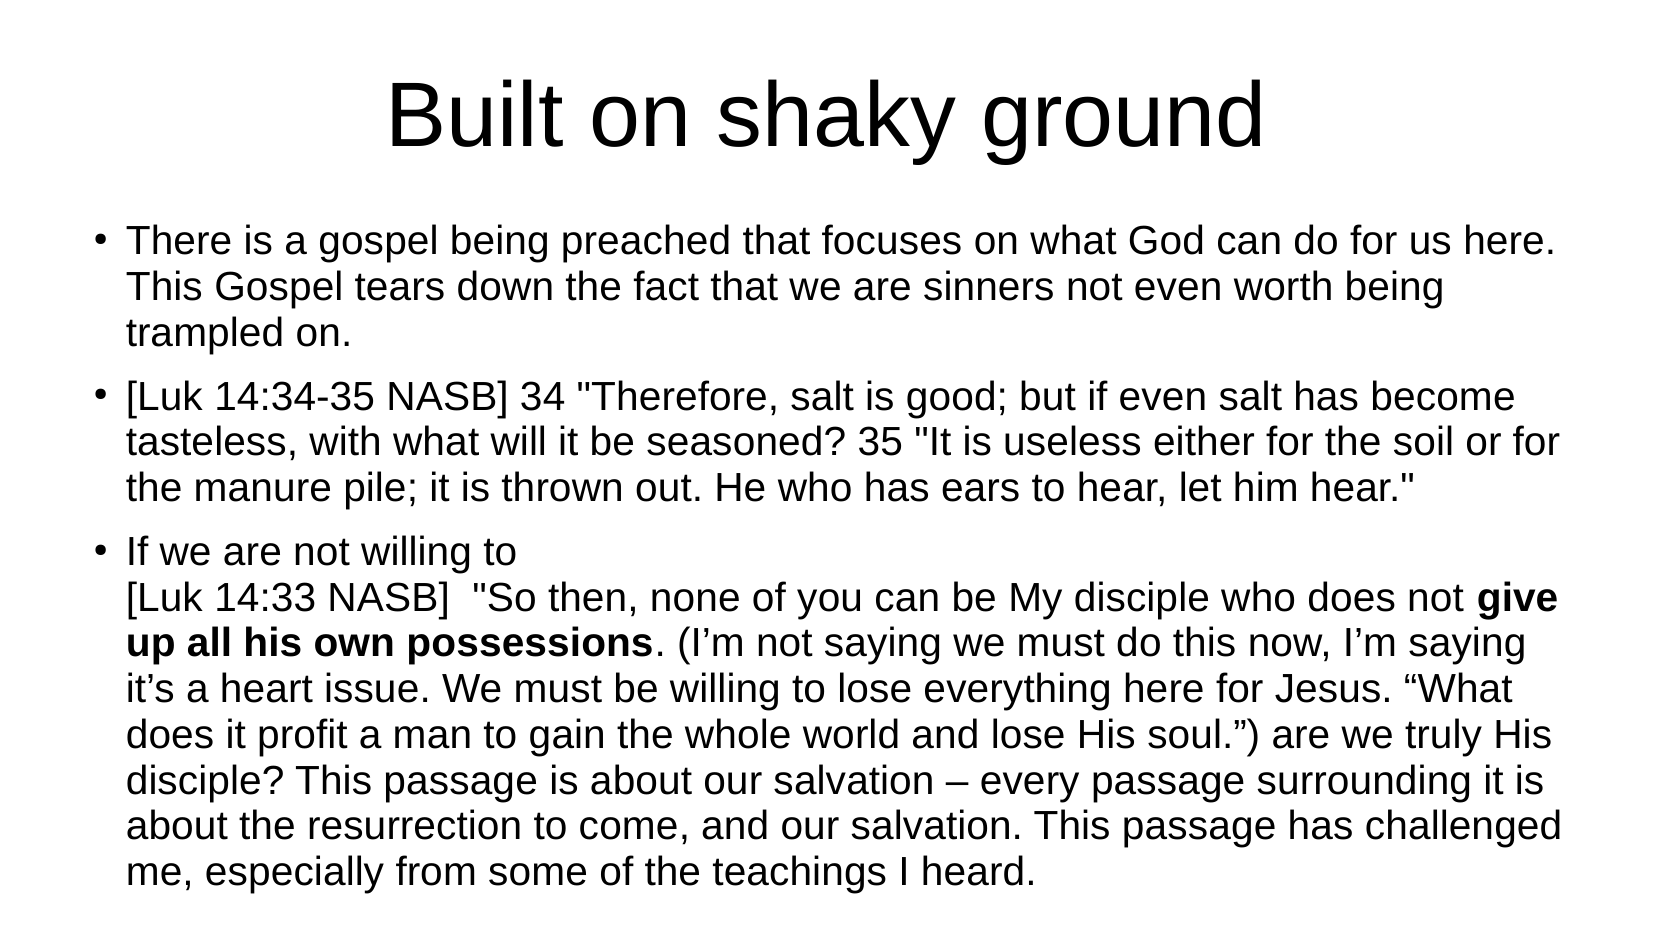

# Built on shaky ground
There is a gospel being preached that focuses on what God can do for us here. This Gospel tears down the fact that we are sinners not even worth being trampled on.
[Luk 14:34-35 NASB] 34 "Therefore, salt is good; but if even salt has become tasteless, with what will it be seasoned? 35 "It is useless either for the soil or for the manure pile; it is thrown out. He who has ears to hear, let him hear."
If we are not willing to
[Luk 14:33 NASB] "So then, none of you can be My disciple who does not give up all his own possessions. (I’m not saying we must do this now, I’m saying it’s a heart issue. We must be willing to lose everything here for Jesus. “What does it profit a man to gain the whole world and lose His soul.”) are we truly His disciple? This passage is about our salvation – every passage surrounding it is about the resurrection to come, and our salvation. This passage has challenged me, especially from some of the teachings I heard.